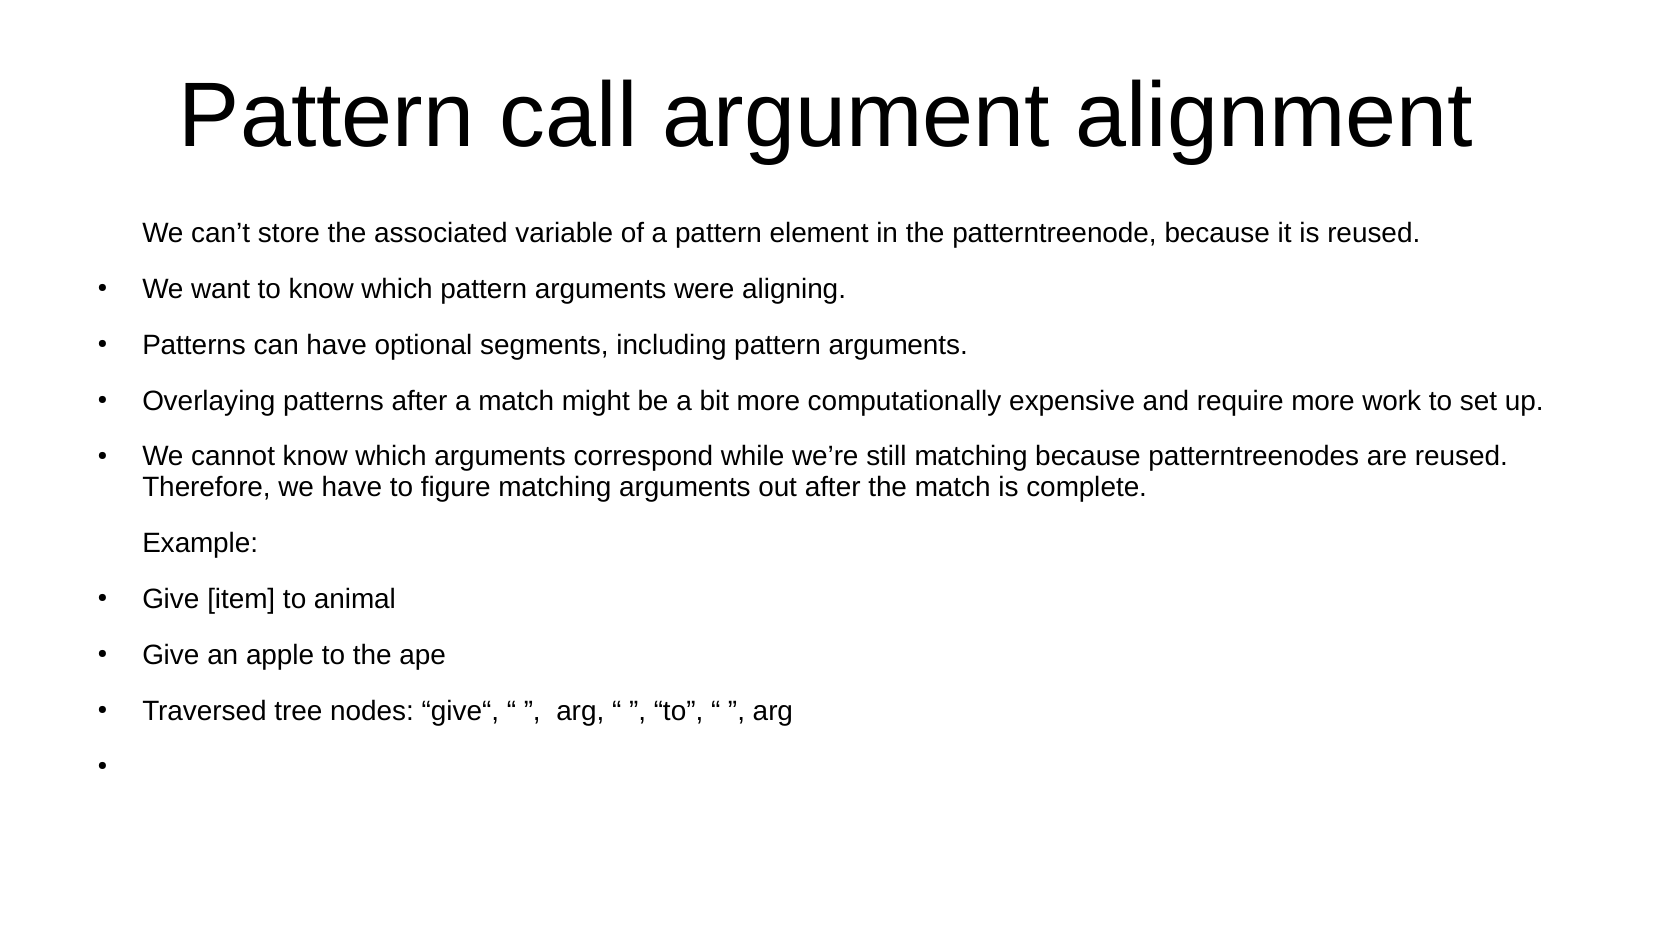

# Pattern call argument alignment
We can’t store the associated variable of a pattern element in the patterntreenode, because it is reused.
We want to know which pattern arguments were aligning.
Patterns can have optional segments, including pattern arguments.
Overlaying patterns after a match might be a bit more computationally expensive and require more work to set up.
We cannot know which arguments correspond while we’re still matching because patterntreenodes are reused. Therefore, we have to figure matching arguments out after the match is complete.
Example:
Give [item] to animal
Give an apple to the ape
Traversed tree nodes: “give“, “ ”, arg, “ ”, “to”, “ ”, arg